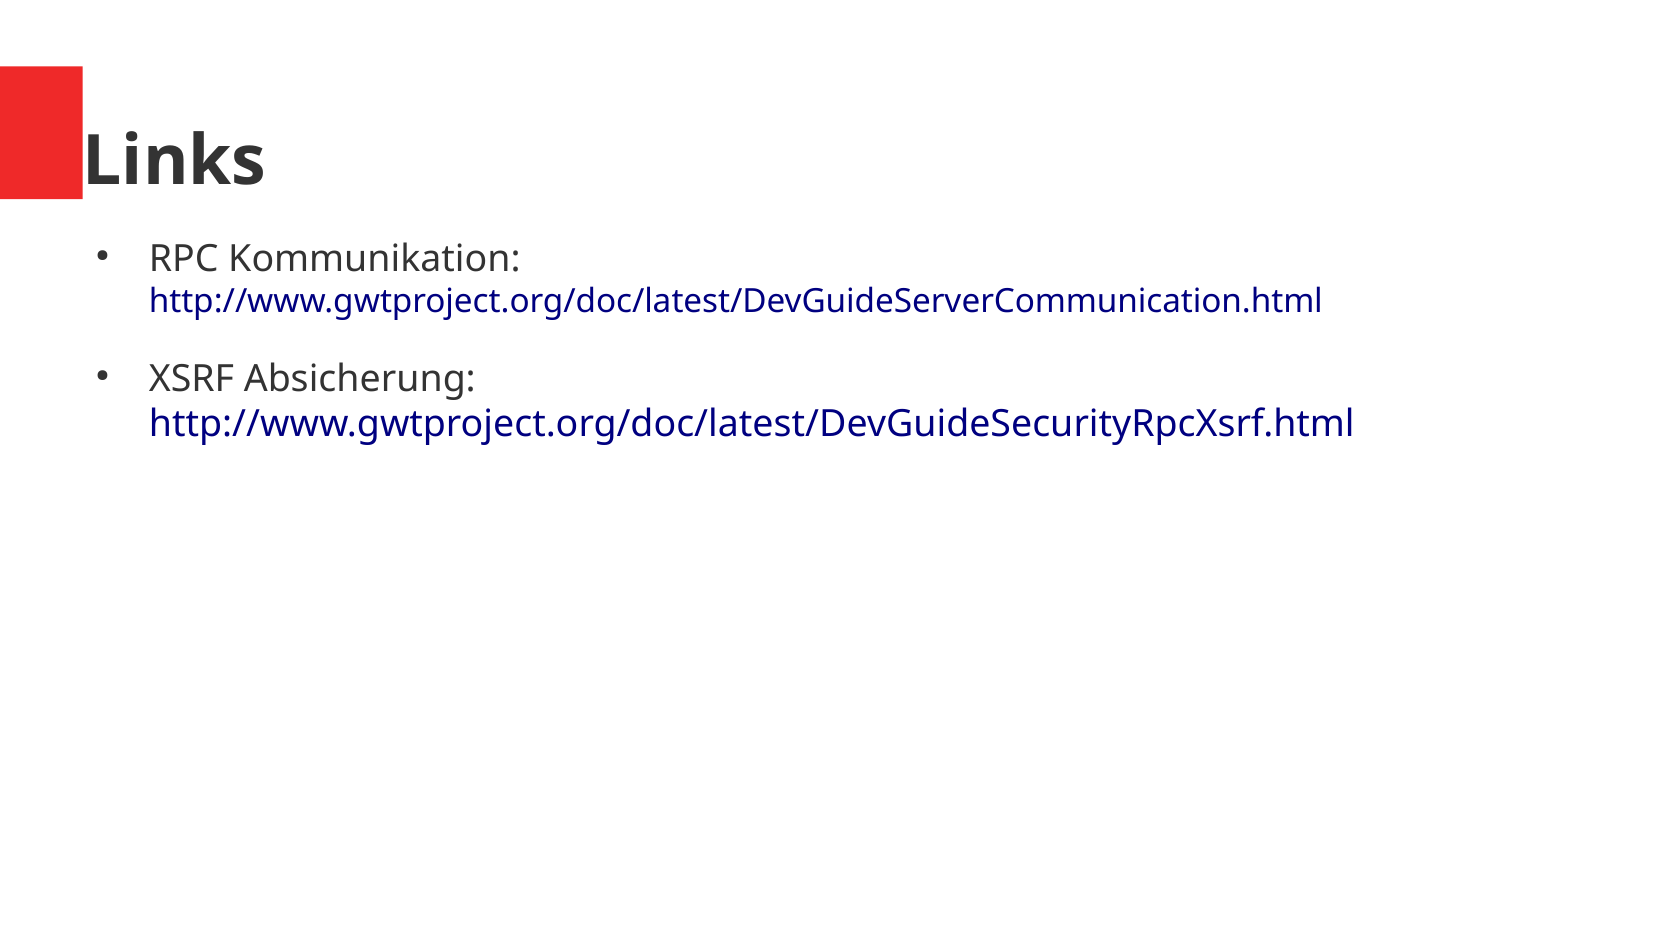

# Links
RPC Kommunikation:
http://www.gwtproject.org/doc/latest/DevGuideServerCommunication.html
XSRF Absicherung:
http://www.gwtproject.org/doc/latest/DevGuideSecurityRpcXsrf.html